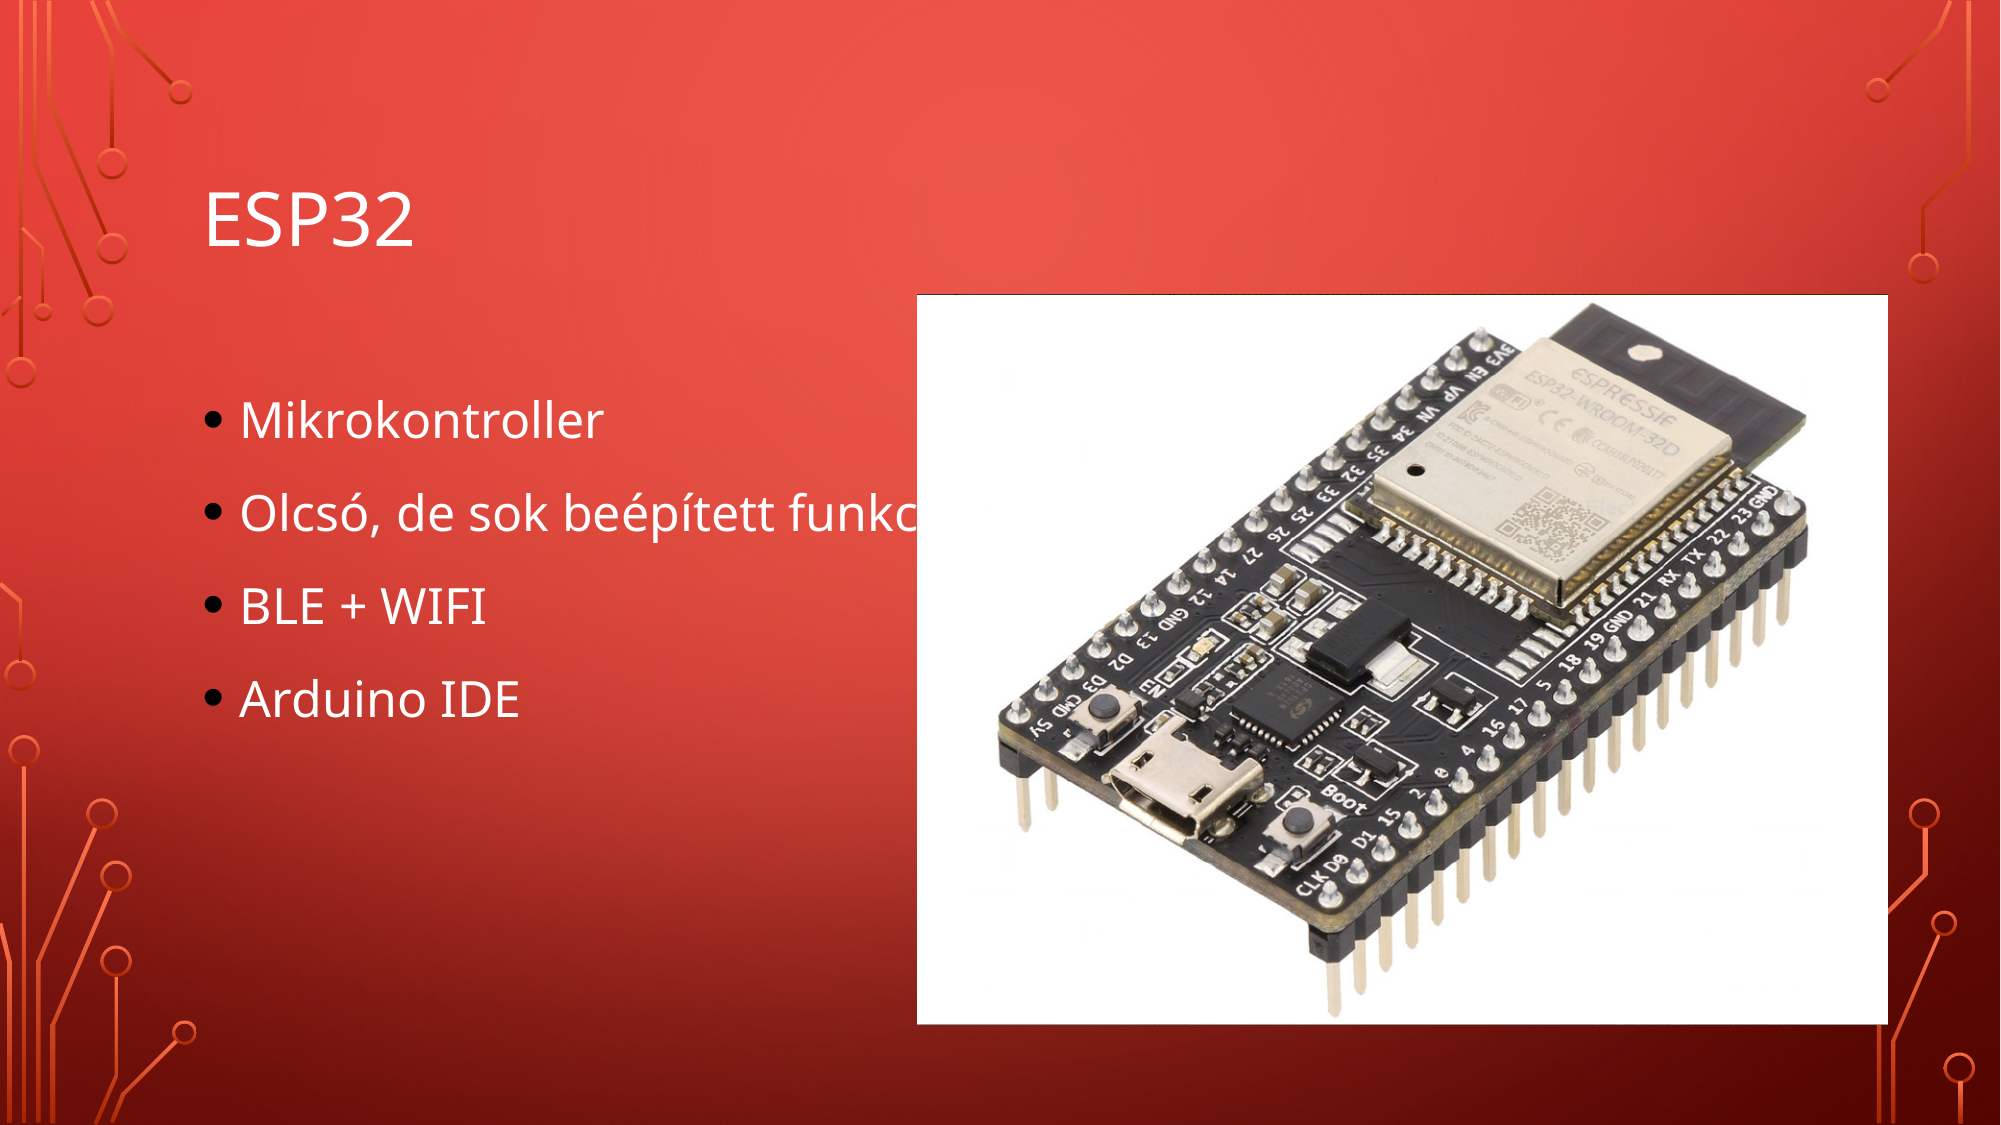

# ESP32
Mikrokontroller
Olcsó, de sok beépített funkció
BLE + WIFI
Arduino IDE